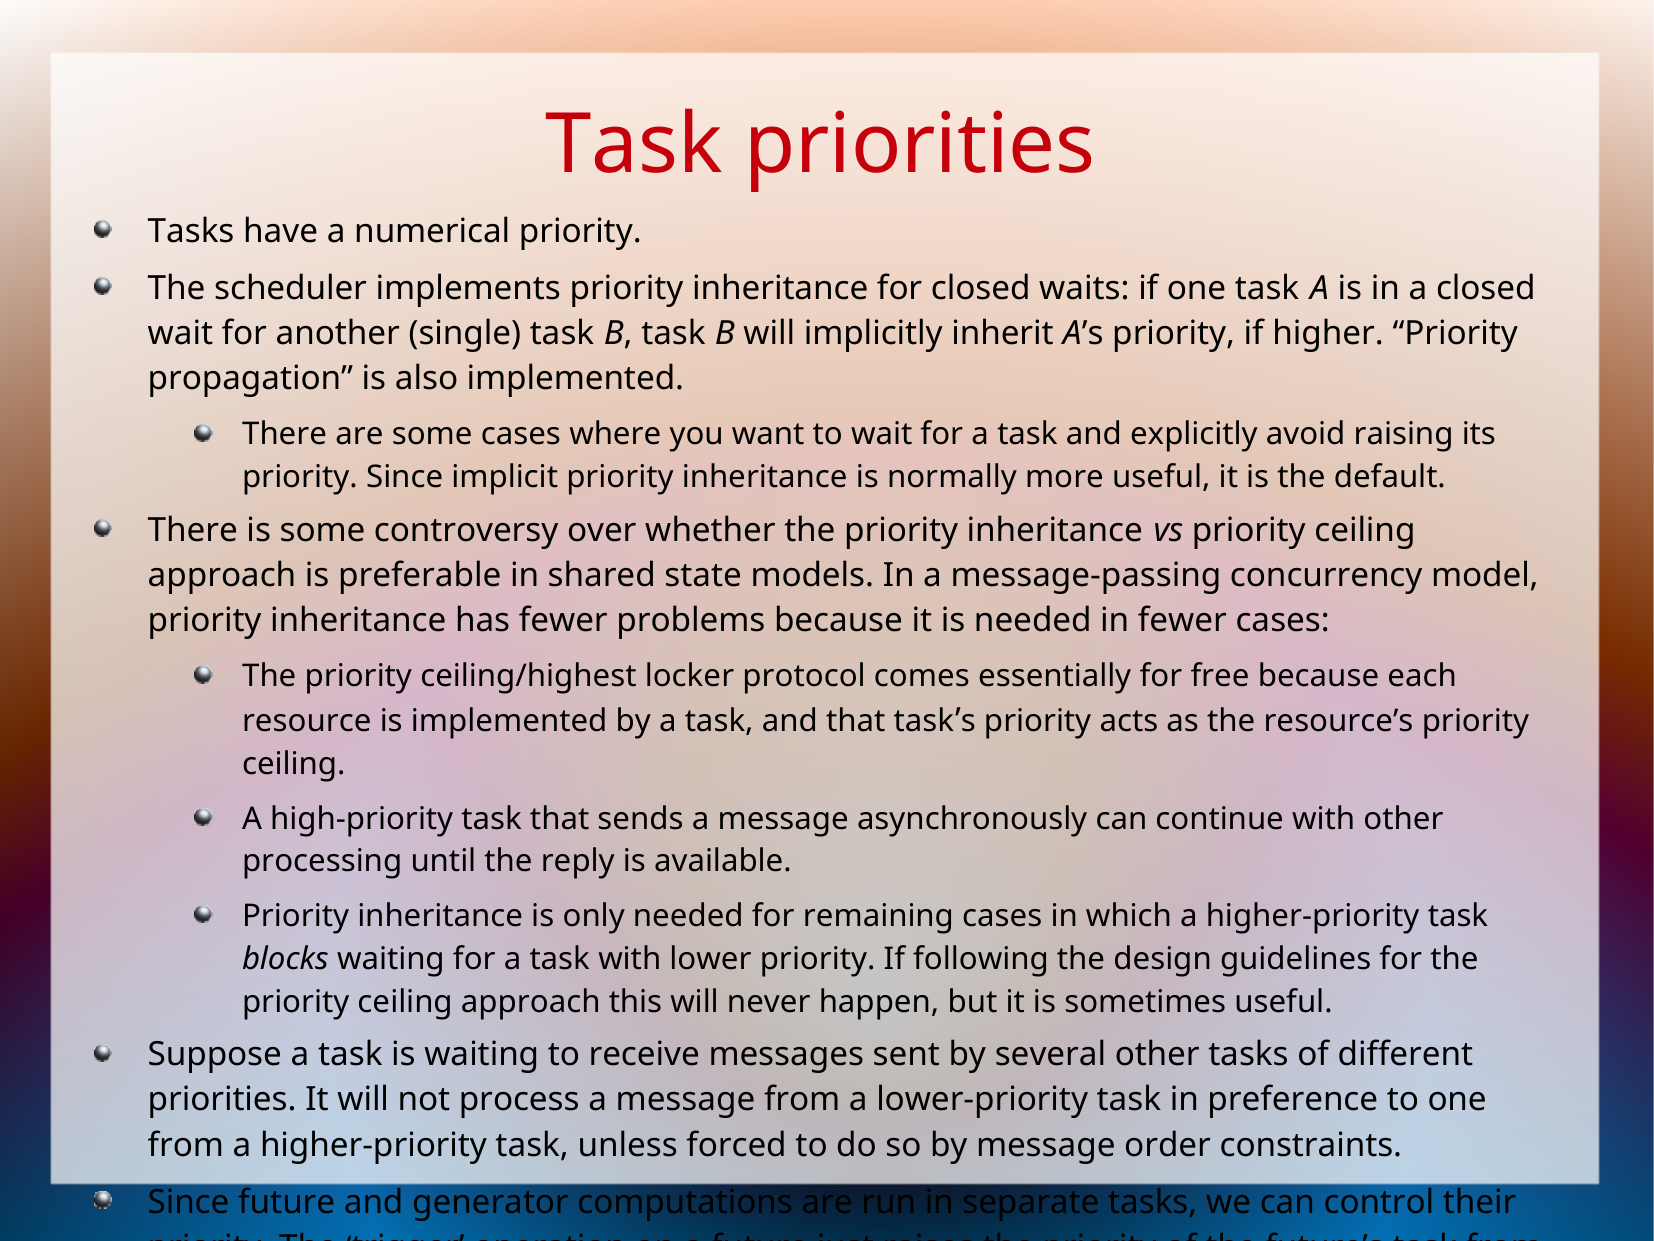

# Task priorities
Tasks have a numerical priority.
The scheduler implements priority inheritance for closed waits: if one task A is in a closed wait for another (single) task B, task B will implicitly inherit A’s priority, if higher. “Priority propagation” is also implemented.
There are some cases where you want to wait for a task and explicitly avoid raising its priority. Since implicit priority inheritance is normally more useful, it is the default.
There is some controversy over whether the priority inheritance vs priority ceiling approach is preferable in shared state models. In a message-passing concurrency model, priority inheritance has fewer problems because it is needed in fewer cases:
The priority ceiling/highest locker protocol comes essentially for free because each resource is implemented by a task, and that task’s priority acts as the resource’s priority ceiling.
A high-priority task that sends a message asynchronously can continue with other processing until the reply is available.
Priority inheritance is only needed for remaining cases in which a higher-priority task blocks waiting for a task with lower priority. If following the design guidelines for the priority ceiling approach this will never happen, but it is sometimes useful.
Suppose a task is waiting to receive messages sent by several other tasks of different priorities. It will not process a message from a lower-priority task in preference to one from a higher-priority task, unless forced to do so by message order constraints.
Since future and generator computations are run in separate tasks, we can control their priority. The ‘trigger’ operation on a future just raises the priority of the future’s task from “suspended”.